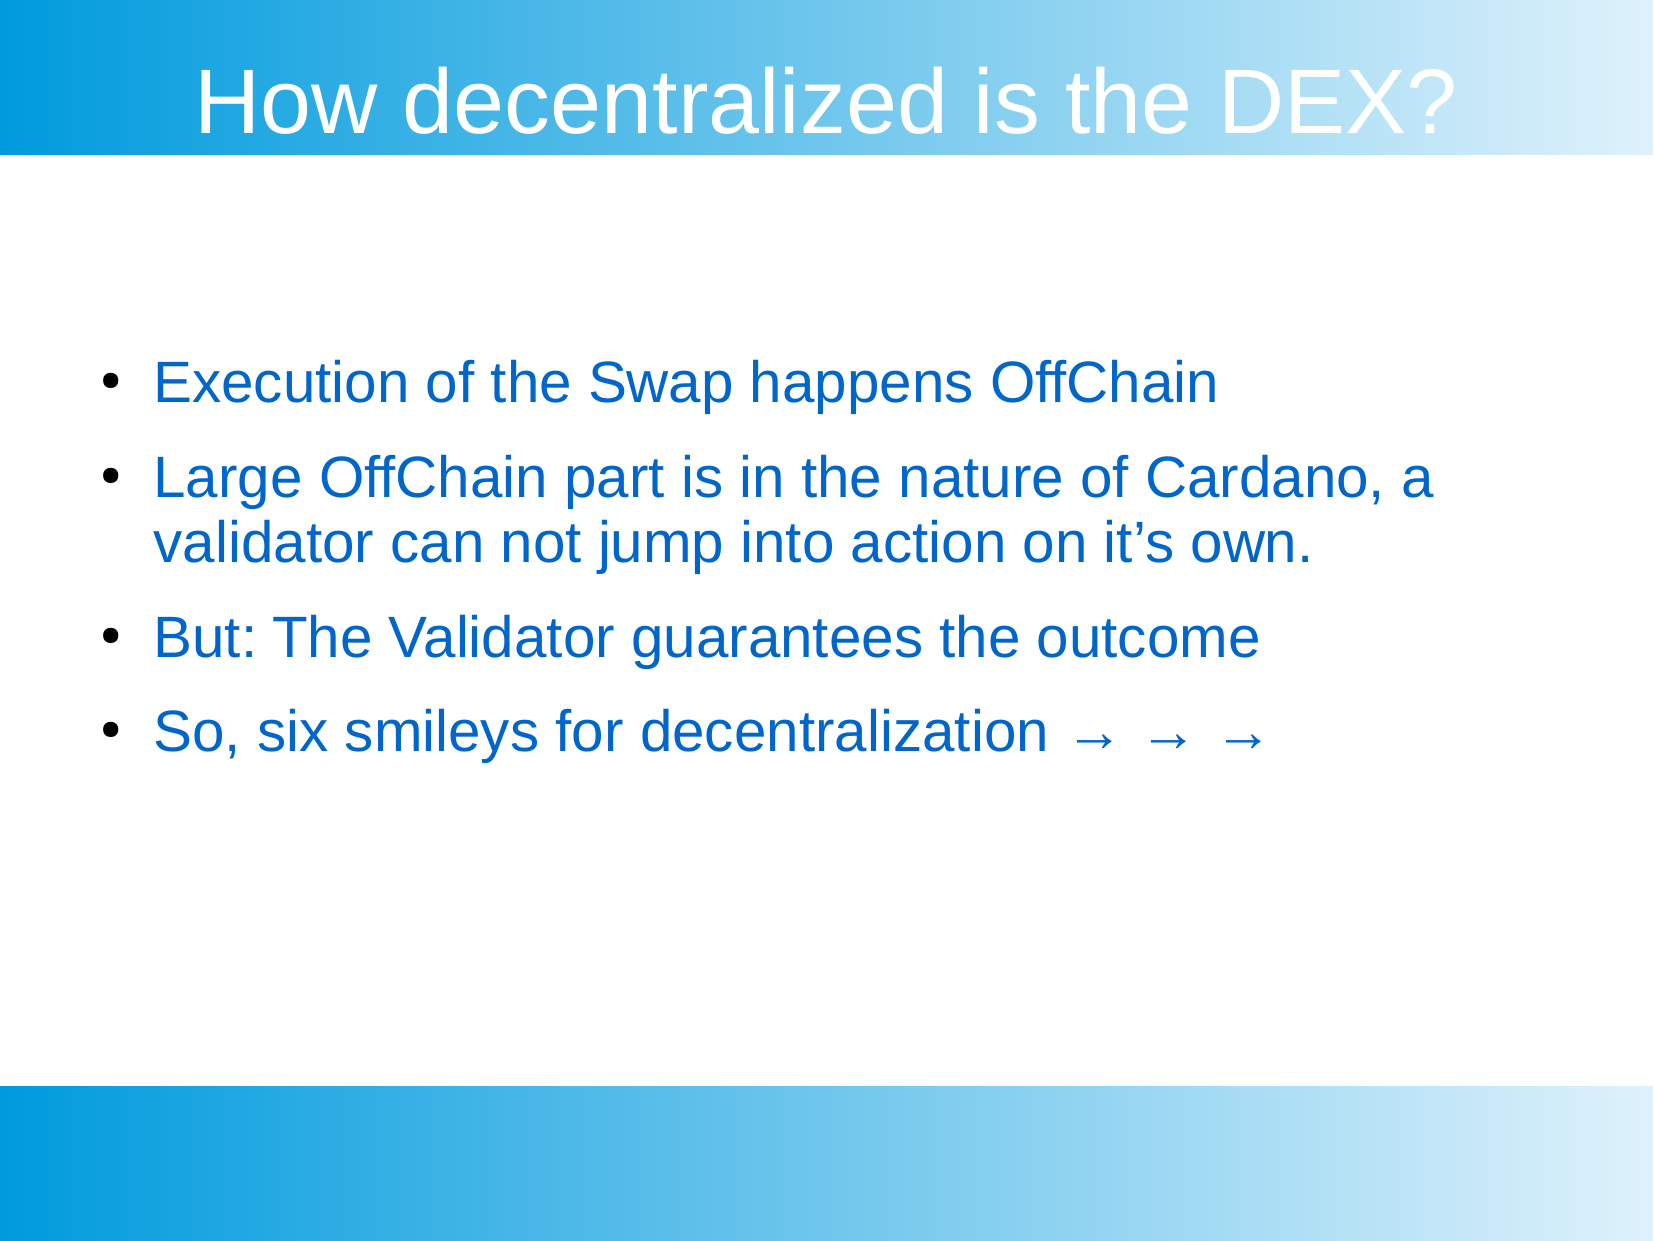

# How decentralized is the DEX?
Execution of the Swap happens OffChain
Large OffChain part is in the nature of Cardano, a validator can not jump into action on it’s own.
But: The Validator guarantees the outcome
So, six smileys for decentralization → → →